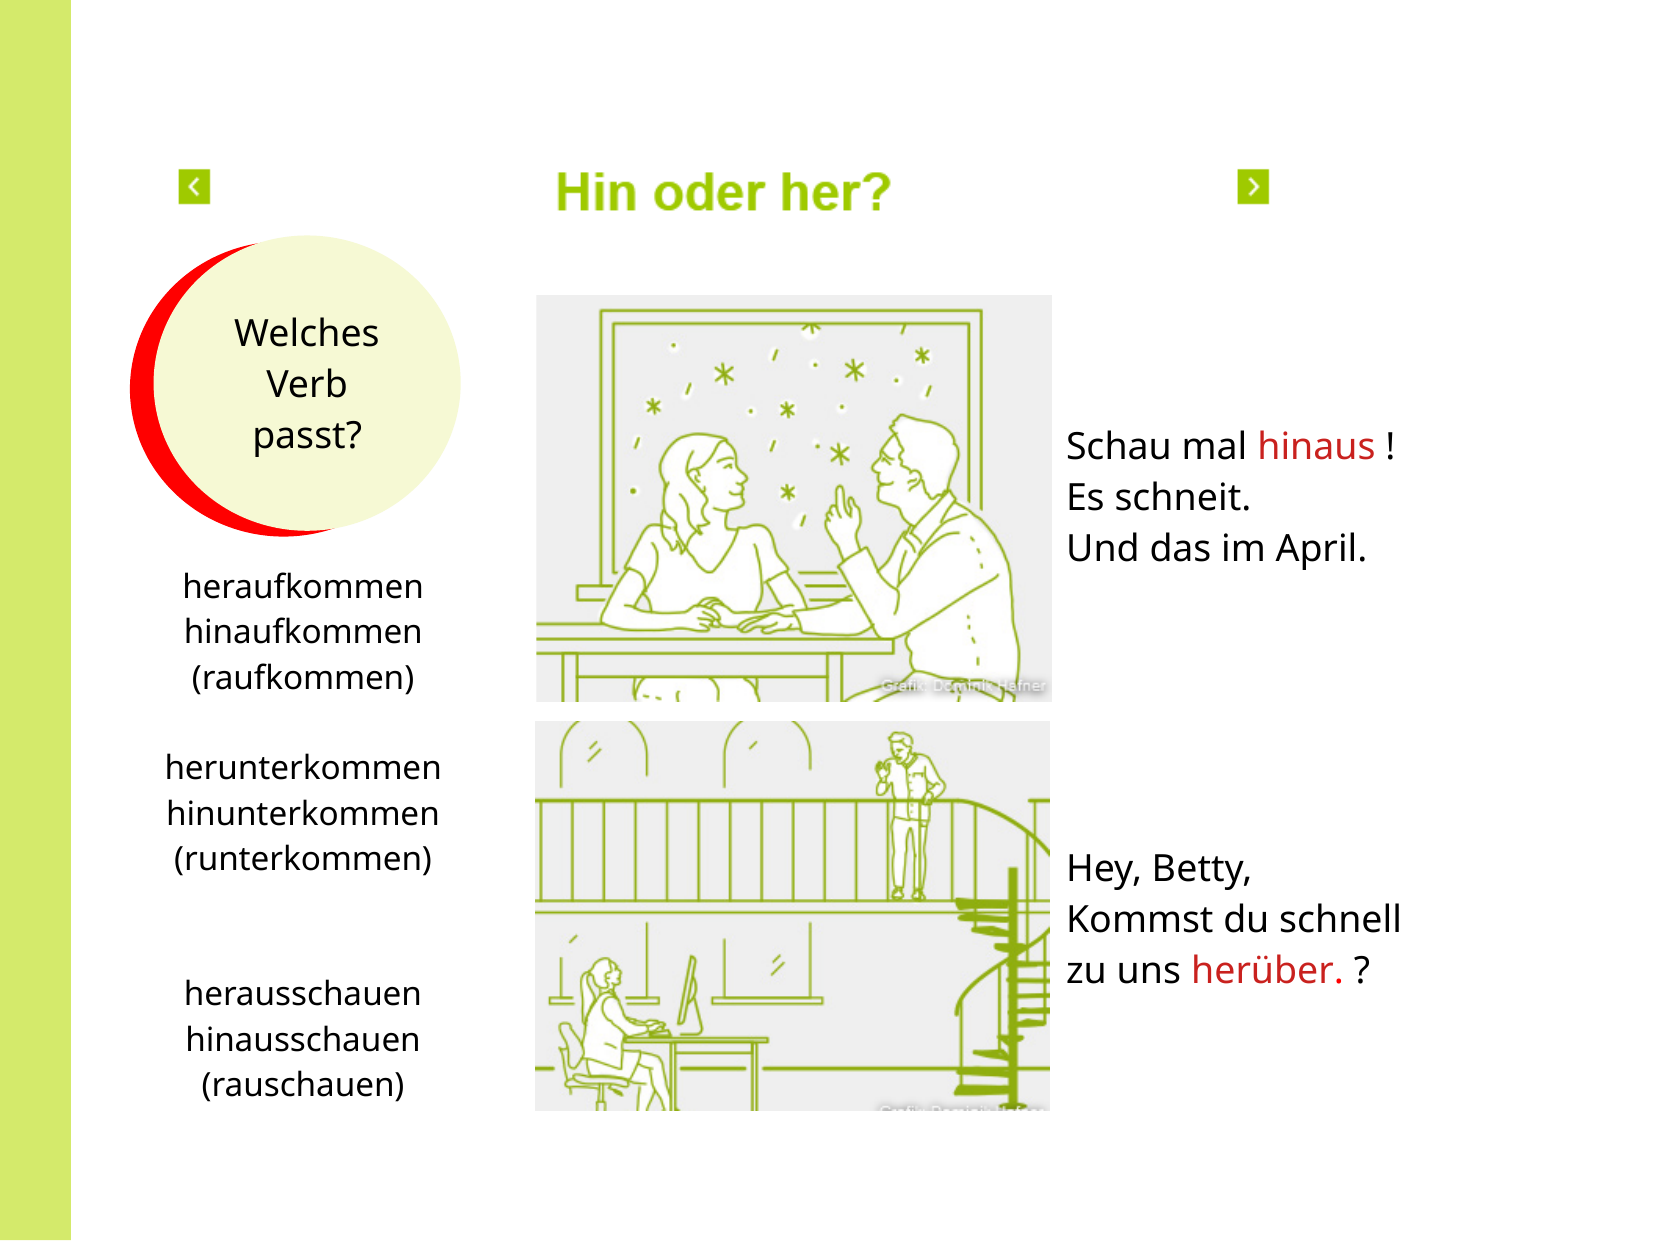

Welches
Verb
passt?
Schau mal hinaus !
Es schneit.
Und das im April.
heraufkommen
hinaufkommen
(raufkommen)
herunterkommen
hinunterkommen
(runterkommen)
herausschauen
hinausschauen
(rauschauen)
Hey, Betty,
Kommst du schnell
zu uns herüber. ?